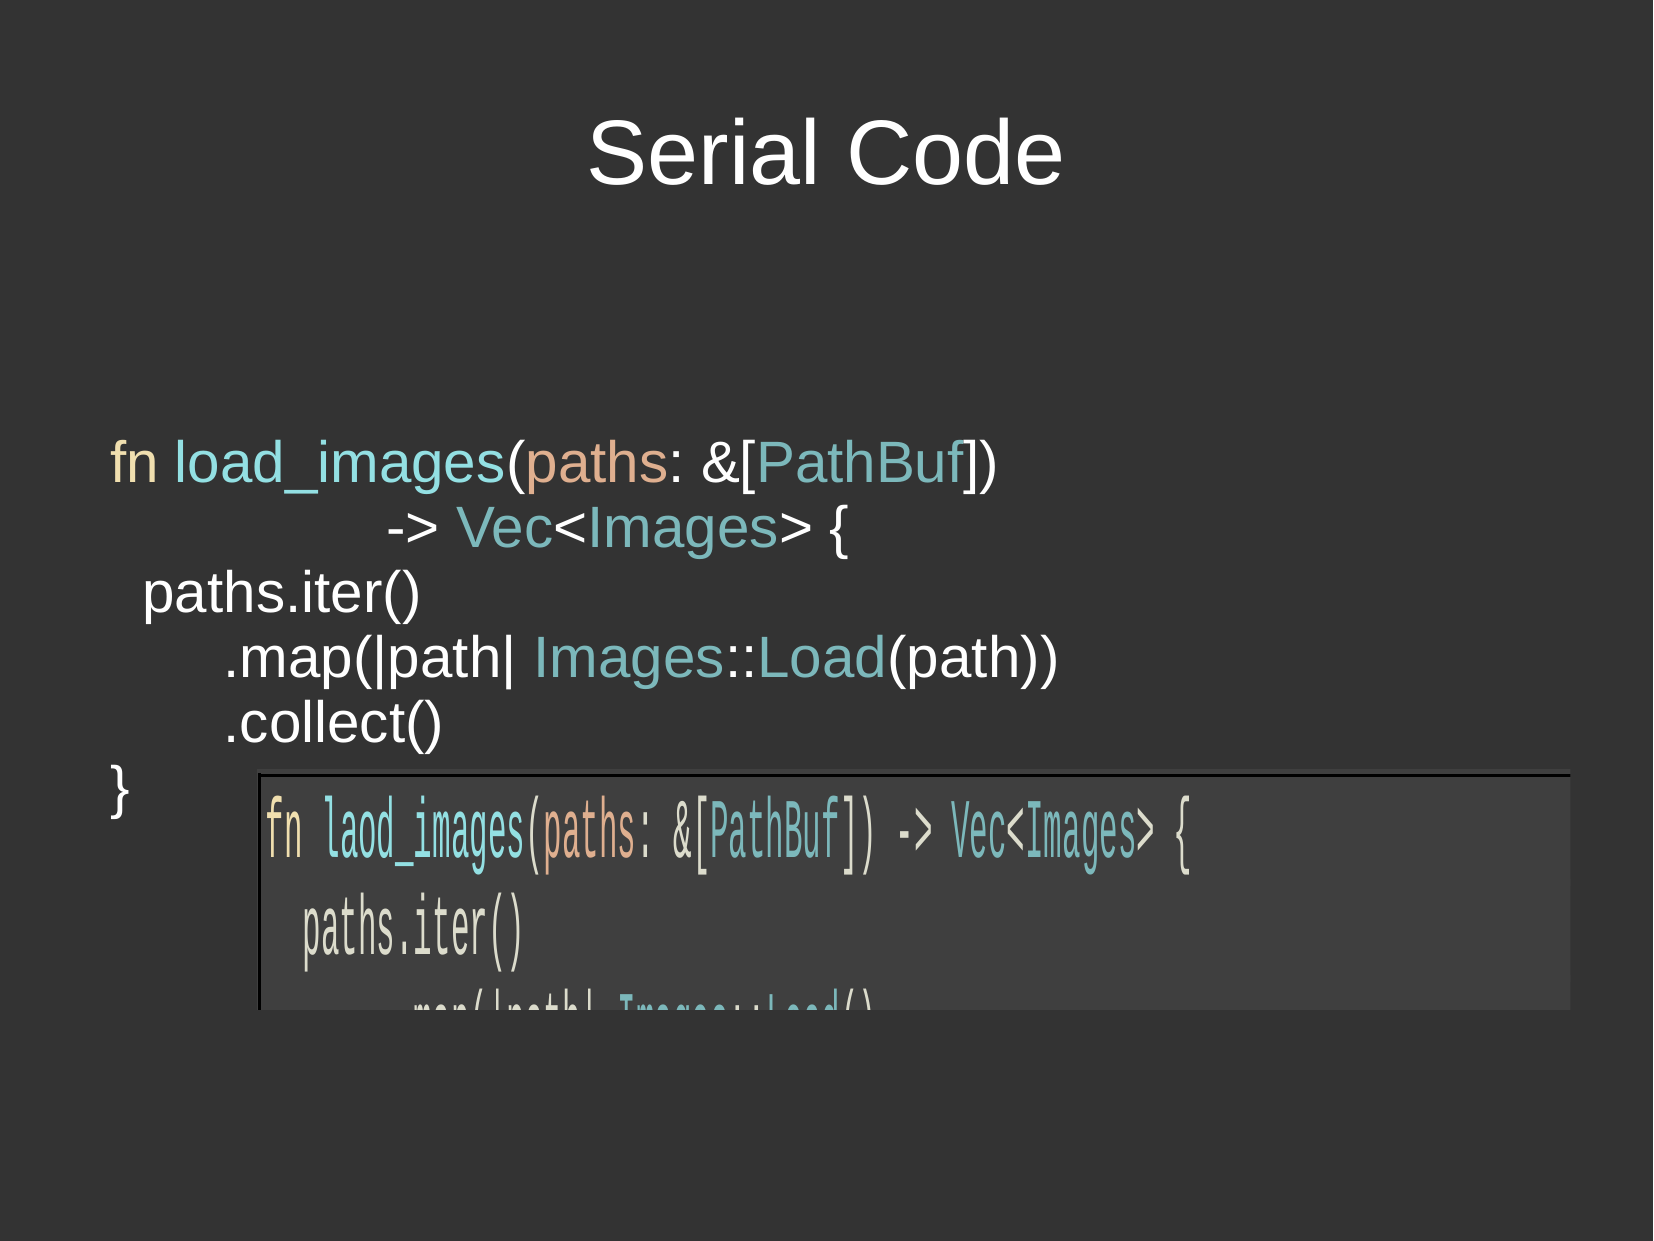

# Serial Code
fn load_images(paths: &[PathBuf])
 -> Vec<Images> {
 paths.iter()
 .map(|path| Images::Load(path))
 .collect()
}